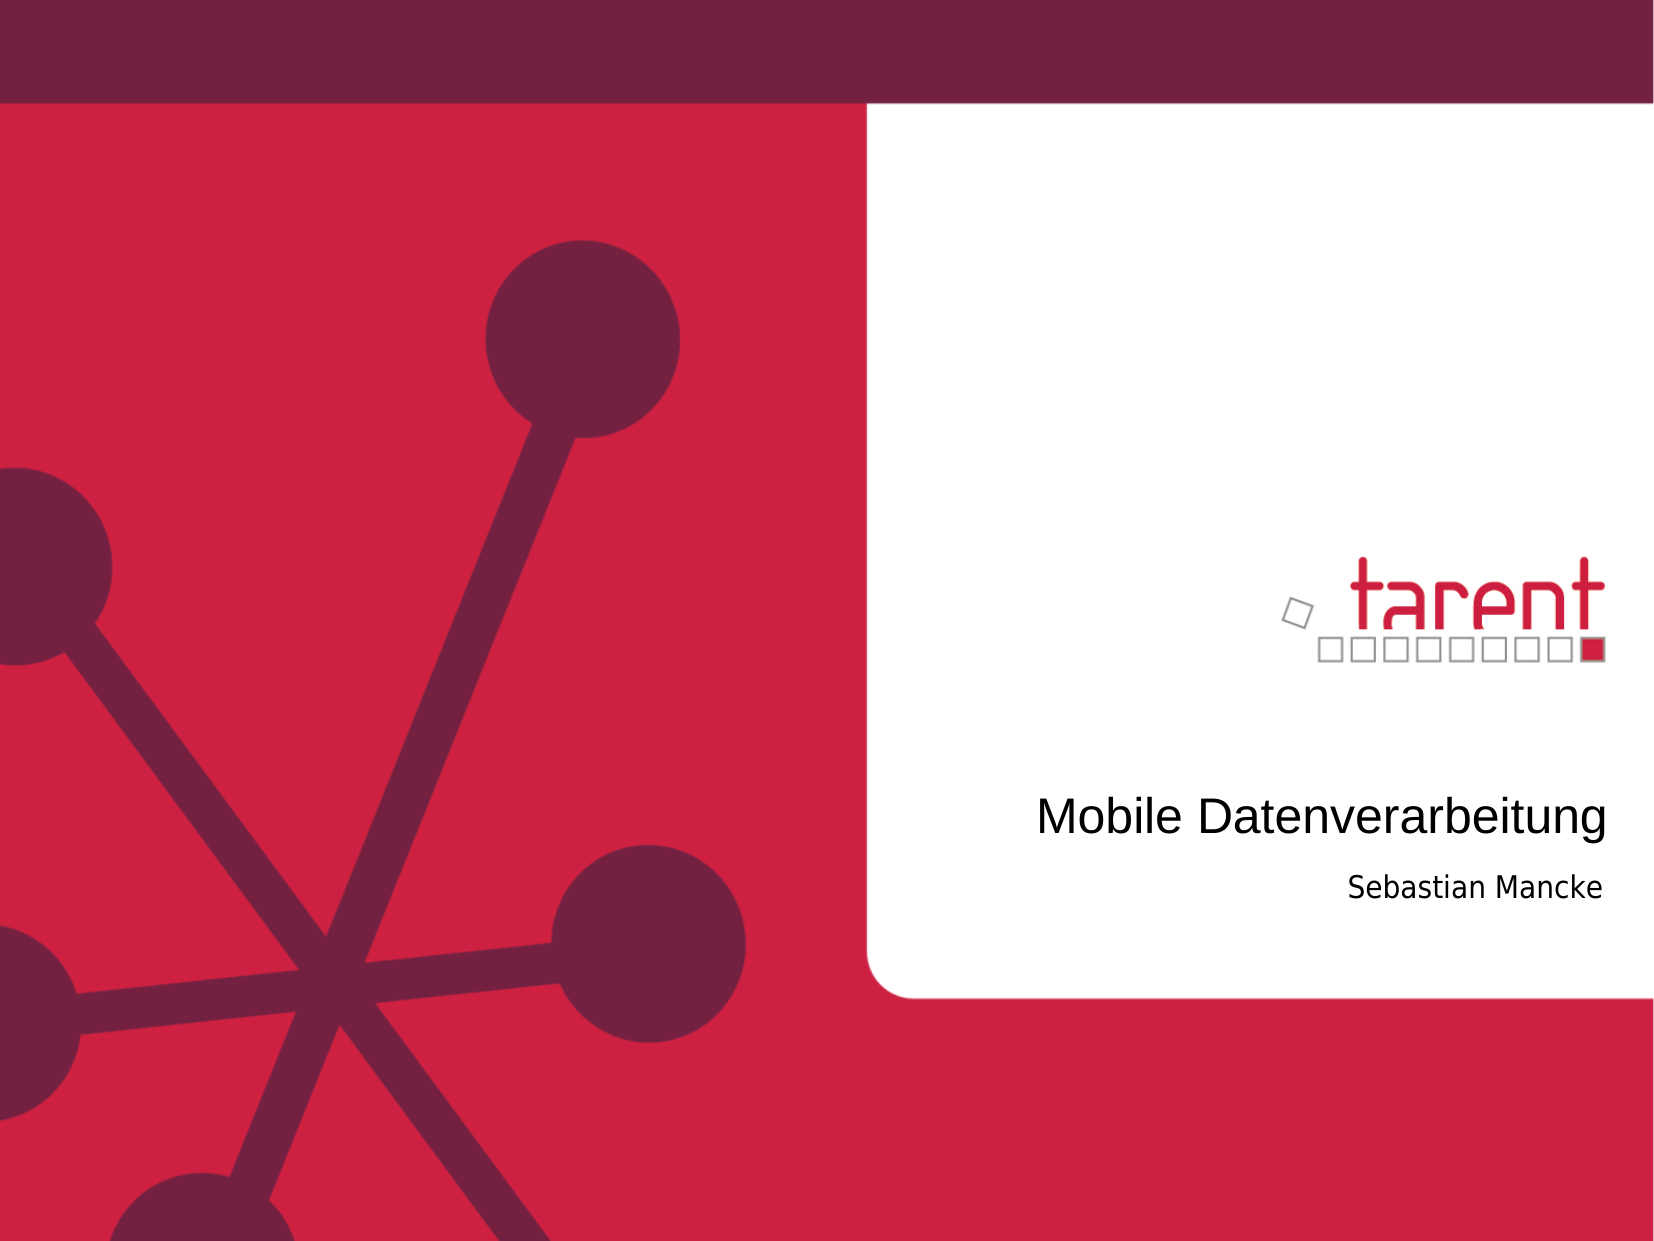

Mobile Datenverarbeitung
# OnBoard Unit, Feuerwehr Berlin